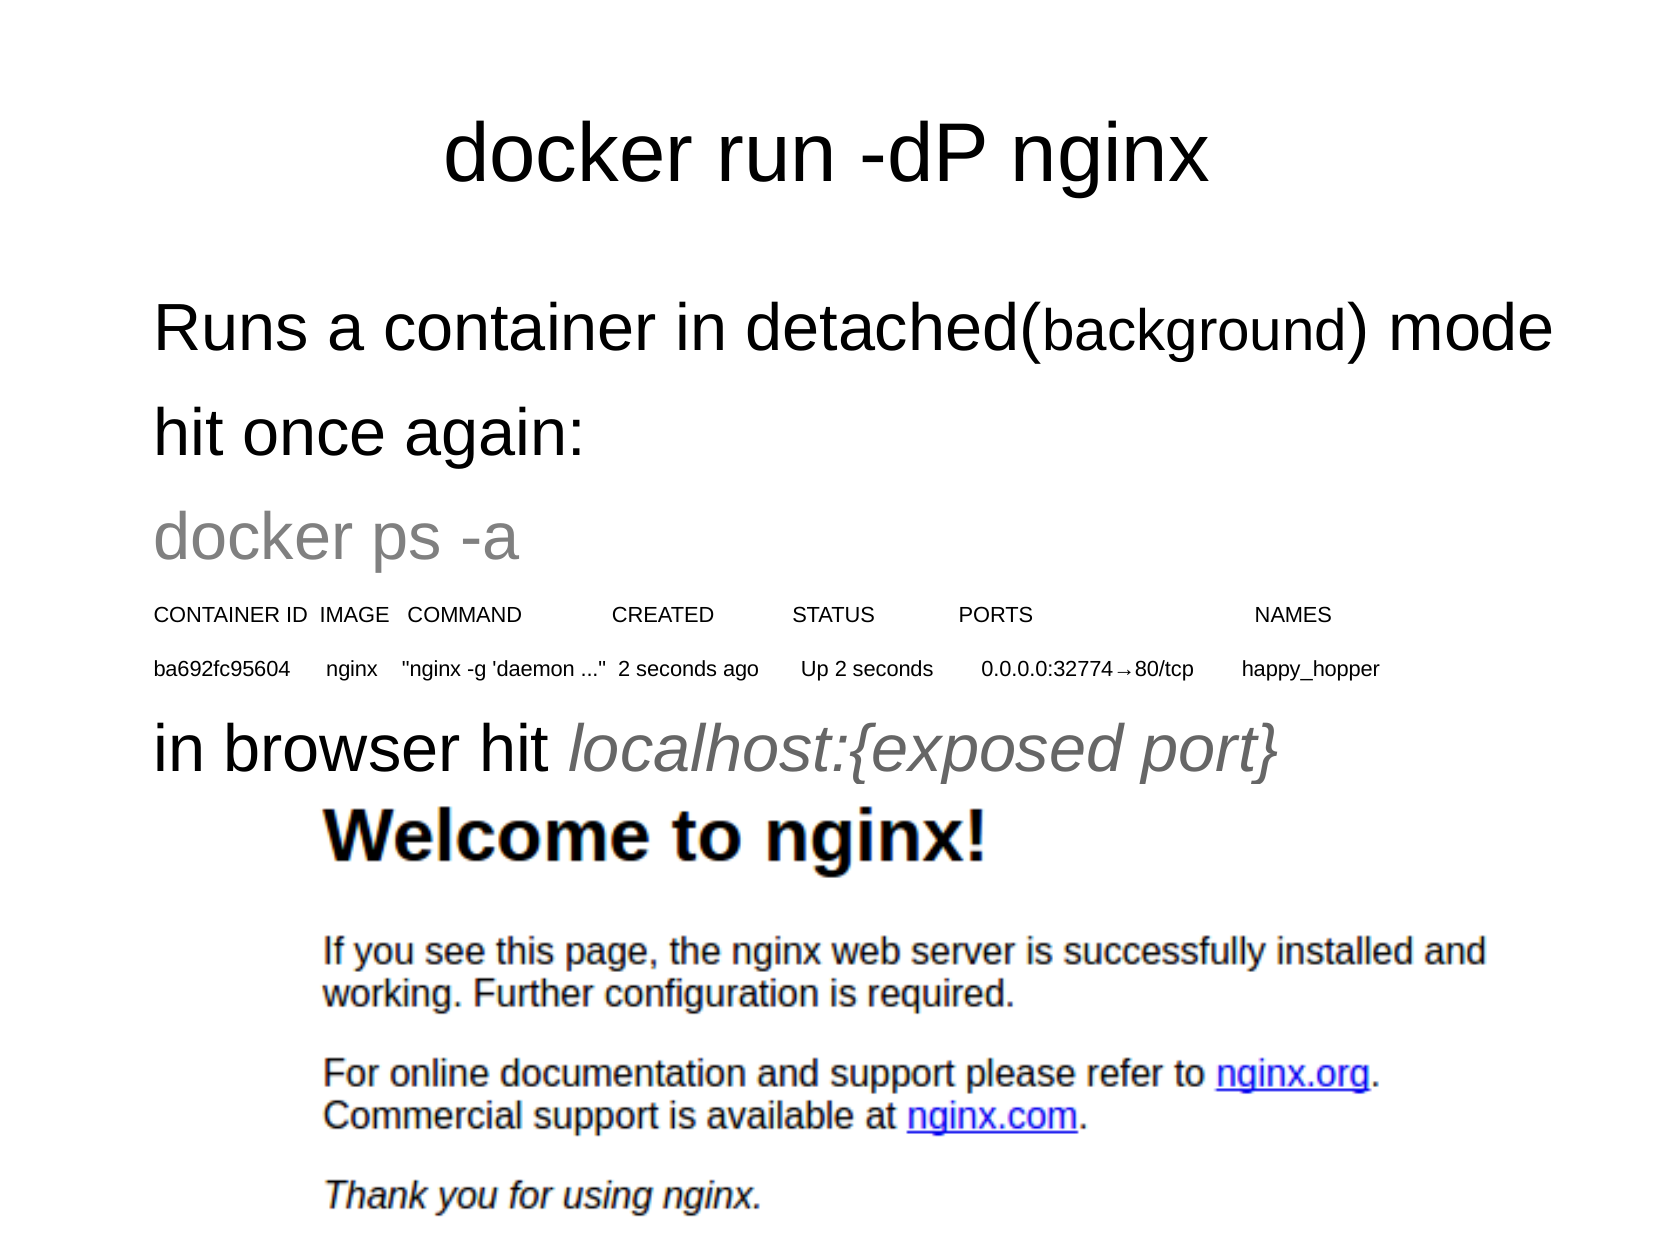

# docker run -dP nginx
Runs a container in detached(background) mode
hit once again:
docker ps -a
CONTAINER ID IMAGE COMMAND CREATED STATUS PORTS NAMES
ba692fc95604 nginx "nginx -g 'daemon ..." 2 seconds ago Up 2 seconds 0.0.0.0:32774→80/tcp happy_hopper
in browser hit localhost:{exposed port}